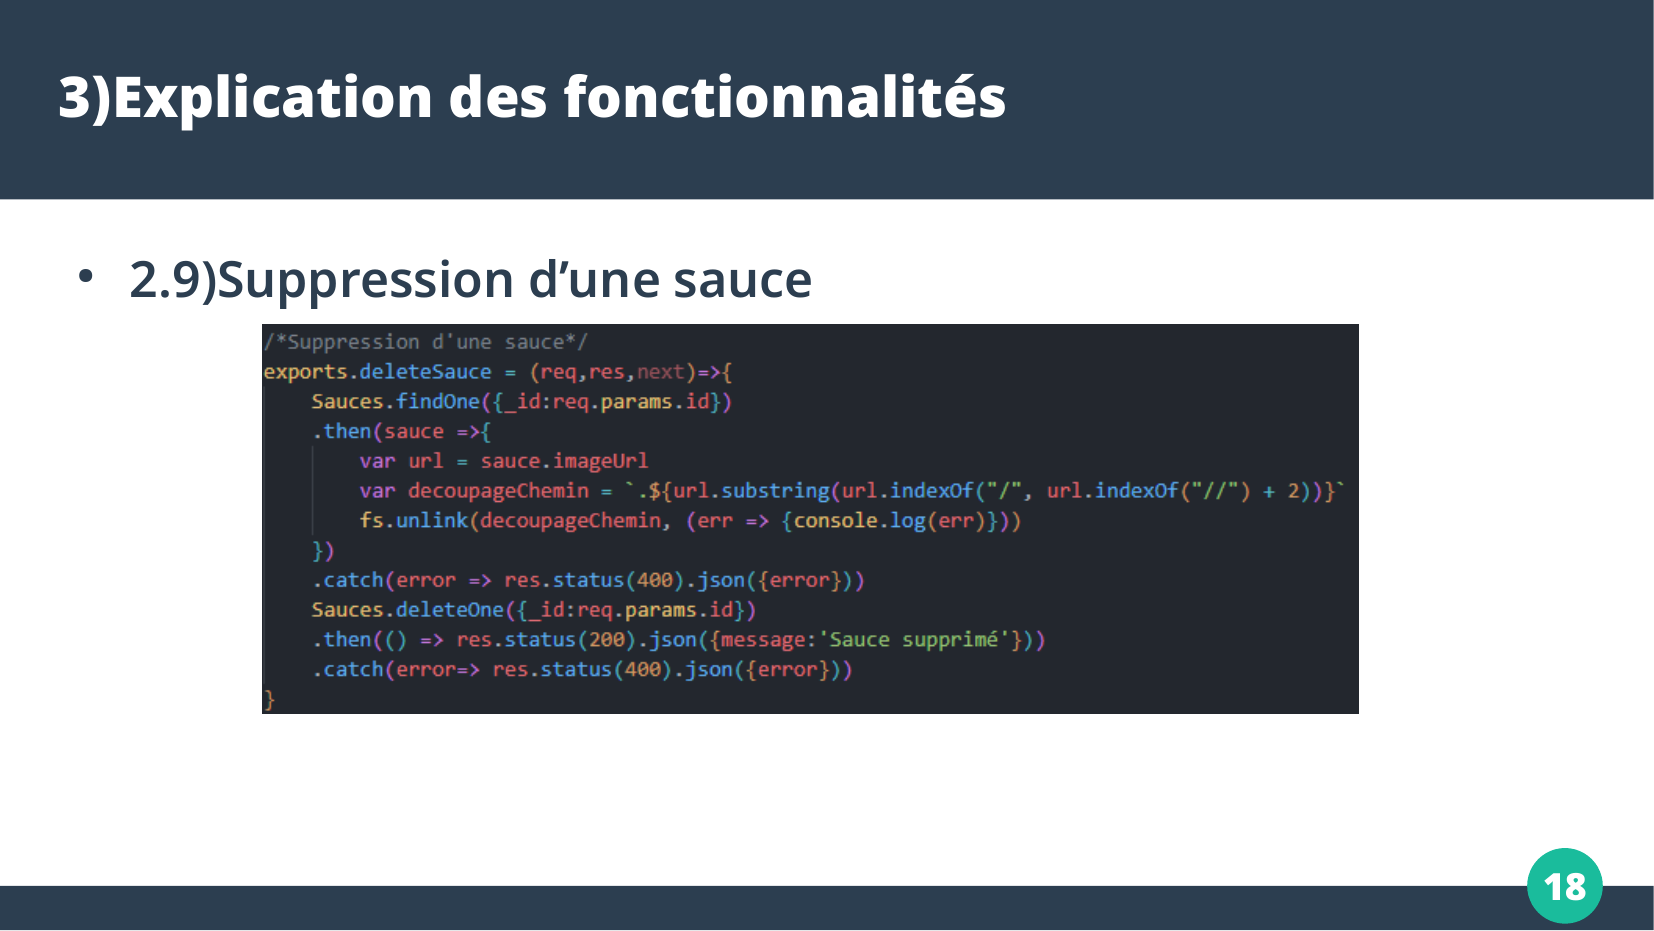

# 3)Explication des fonctionnalités
2.9)Suppression d’une sauce